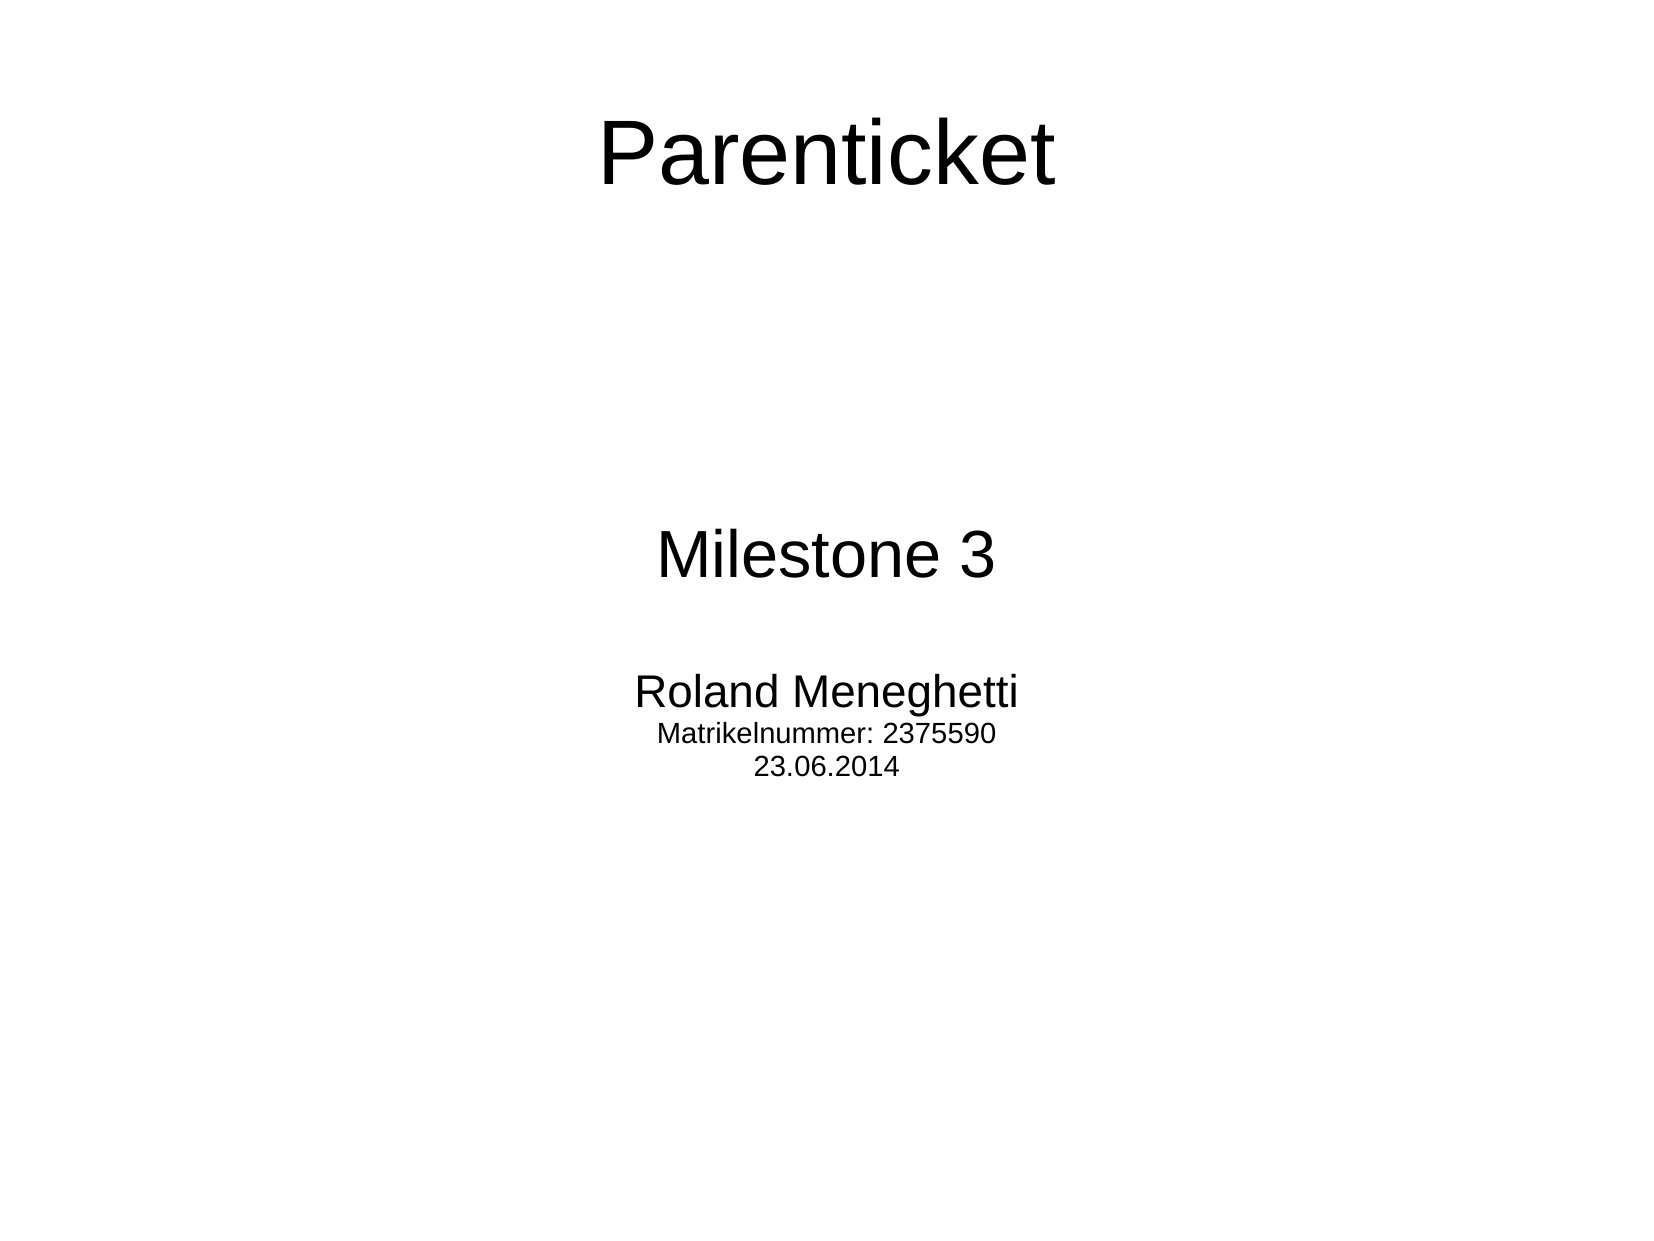

Parenticket
# Milestone 3
Roland Meneghetti
Matrikelnummer: 2375590
23.06.2014